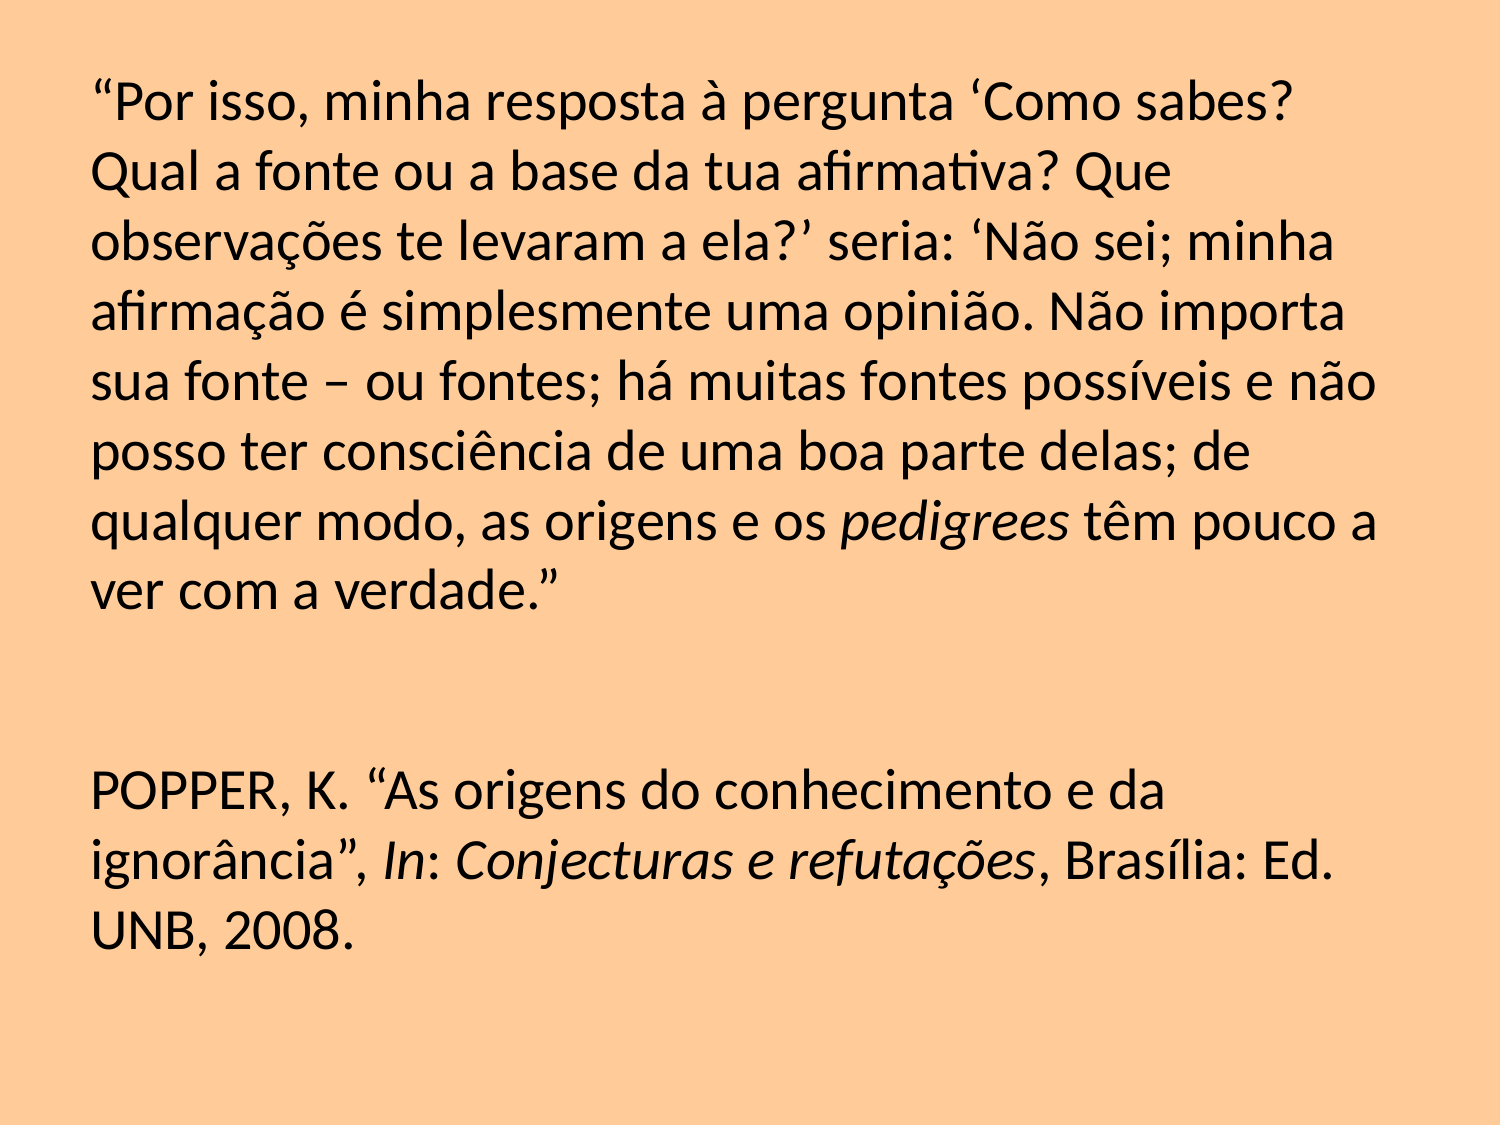

#
“Por isso, minha resposta à pergunta ‘Como sabes? Qual a fonte ou a base da tua afirmativa? Que observações te levaram a ela?’ seria: ‘Não sei; minha afirmação é simplesmente uma opinião. Não importa sua fonte – ou fontes; há muitas fontes possíveis e não posso ter consciência de uma boa parte delas; de qualquer modo, as origens e os pedigrees têm pouco a ver com a verdade.”
POPPER, K. “As origens do conhecimento e da ignorância”, In: Conjecturas e refutações, Brasília: Ed. UNB, 2008.